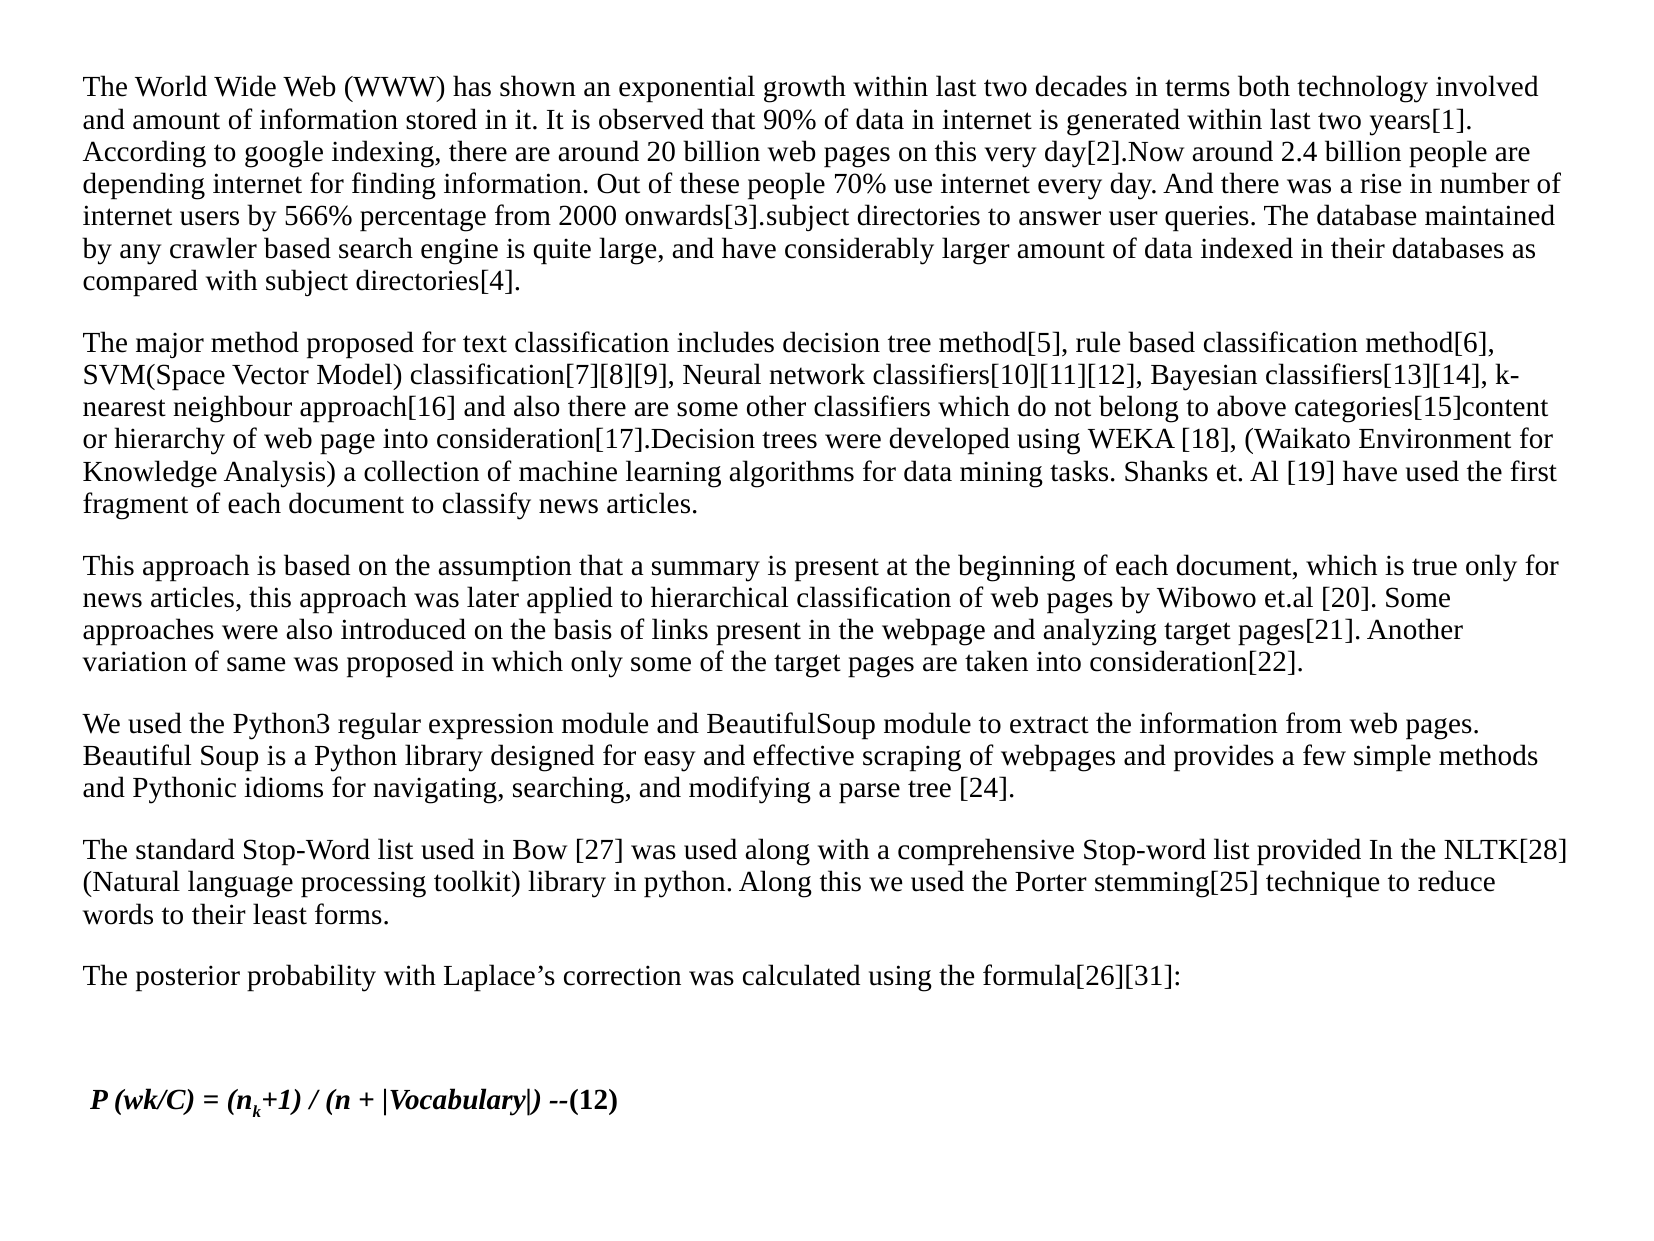

# The World Wide Web (WWW) has shown an exponential growth within last two decades in terms both technology involved and amount of information stored in it. It is observed that 90% of data in internet is generated within last two years[1]. According to google indexing, there are around 20 billion web pages on this very day[2].Now around 2.4 billion people are depending internet for finding information. Out of these people 70% use internet every day. And there was a rise in number of internet users by 566% percentage from 2000 onwards[3].subject directories to answer user queries. The database maintained by any crawler based search engine is quite large, and have considerably larger amount of data indexed in their databases as compared with subject directories[4].
The major method proposed for text classification includes decision tree method[5], rule based classification method[6], SVM(Space Vector Model) classification[7][8][9], Neural network classifiers[10][11][12], Bayesian classifiers[13][14], k-nearest neighbour approach[16] and also there are some other classifiers which do not belong to above categories[15]content or hierarchy of web page into consideration[17].Decision trees were developed using WEKA [18], (Waikato Environment for Knowledge Analysis) a collection of machine learning algorithms for data mining tasks. Shanks et. Al [19] have used the first fragment of each document to classify news articles.
This approach is based on the assumption that a summary is present at the beginning of each document, which is true only for news articles, this approach was later applied to hierarchical classification of web pages by Wibowo et.al [20]. Some approaches were also introduced on the basis of links present in the webpage and analyzing target pages[21]. Another variation of same was proposed in which only some of the target pages are taken into consideration[22].
We used the Python3 regular expression module and BeautifulSoup module to extract the information from web pages. Beautiful Soup is a Python library designed for easy and effective scraping of webpages and provides a few simple methods and Pythonic idioms for navigating, searching, and modifying a parse tree [24].
The standard Stop-Word list used in Bow [27] was used along with a comprehensive Stop-word list provided In the NLTK[28] (Natural language processing toolkit) library in python. Along this we used the Porter stemming[25] technique to reduce words to their least forms.
The posterior probability with Laplace’s correction was calculated using the formula[26][31]:
 P (wk/C) = (nk+1) / (n + |Vocabulary|) --(12)